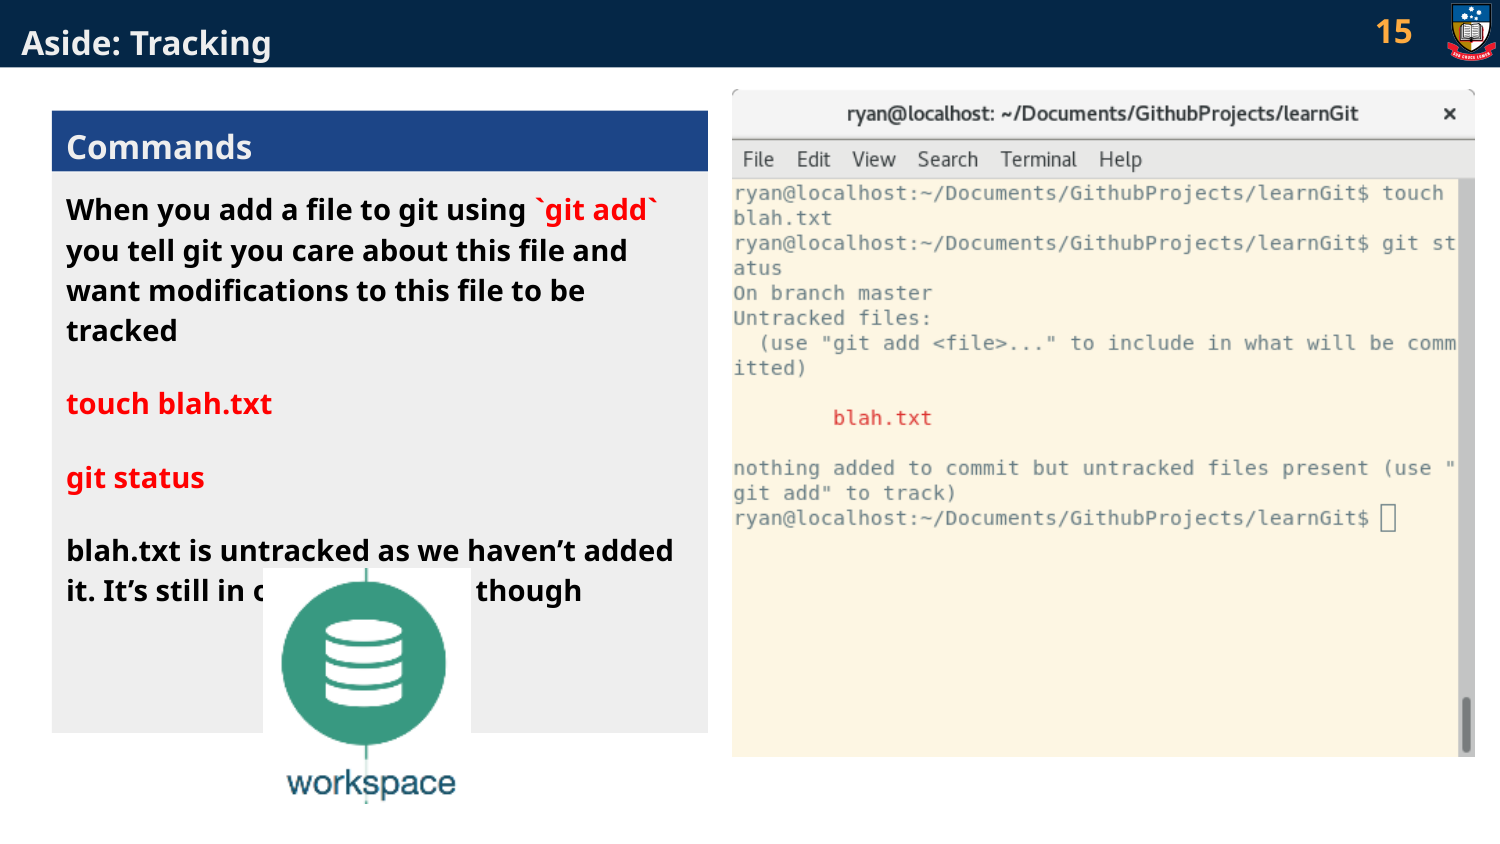

Aside: Tracking
# Commands
When you add a file to git using `git add` you tell git you care about this file and want modifications to this file to be tracked
touch blah.txt
git status
blah.txt is untracked as we haven’t added it. It’s still in our workspace though